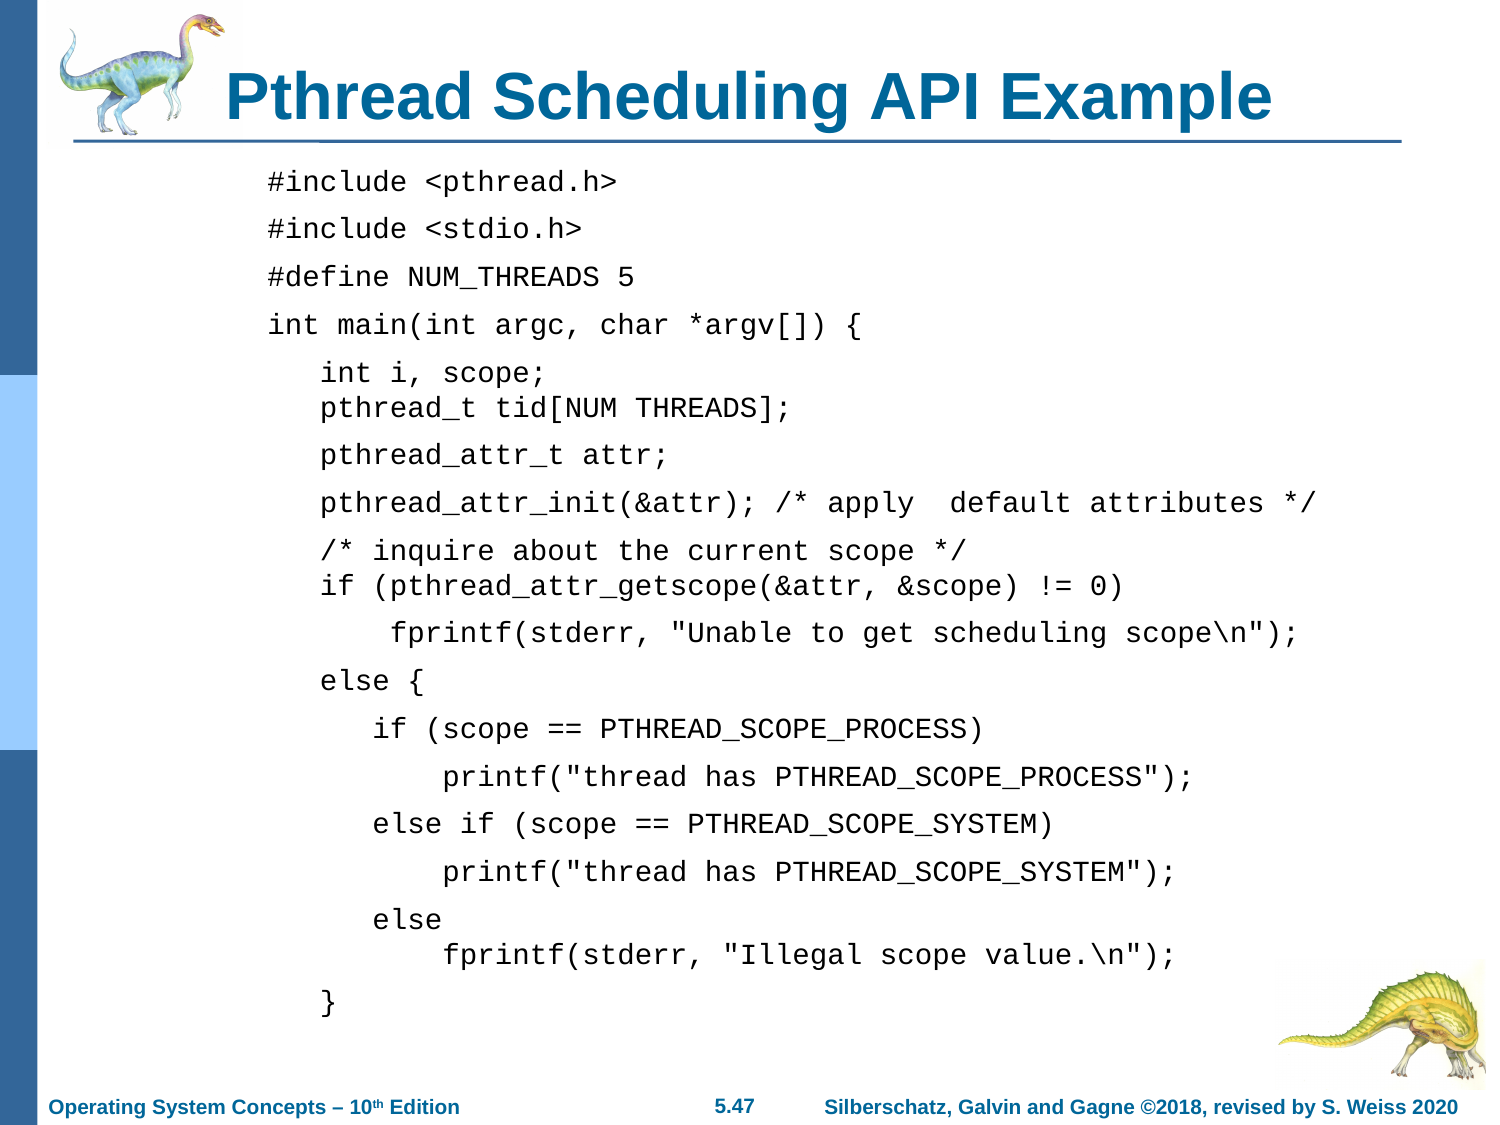

Pthread Scheduling API Example
#include <pthread.h>
#include <stdio.h>
#define NUM_THREADS 5
int main(int argc, char *argv[]) {
 int i, scope;
 pthread_t tid[NUM THREADS];
 pthread_attr_t attr;
 pthread_attr_init(&attr); /* apply default attributes */
 /* inquire about the current scope */
 if (pthread_attr_getscope(&attr, &scope) != 0)
 fprintf(stderr, "Unable to get scheduling scope\n");
 else {
 if (scope == PTHREAD_SCOPE_PROCESS)
 printf("thread has PTHREAD_SCOPE_PROCESS");
 else if (scope == PTHREAD_SCOPE_SYSTEM)
 printf("thread has PTHREAD_SCOPE_SYSTEM");
 else
 fprintf(stderr, "Illegal scope value.\n");
 }